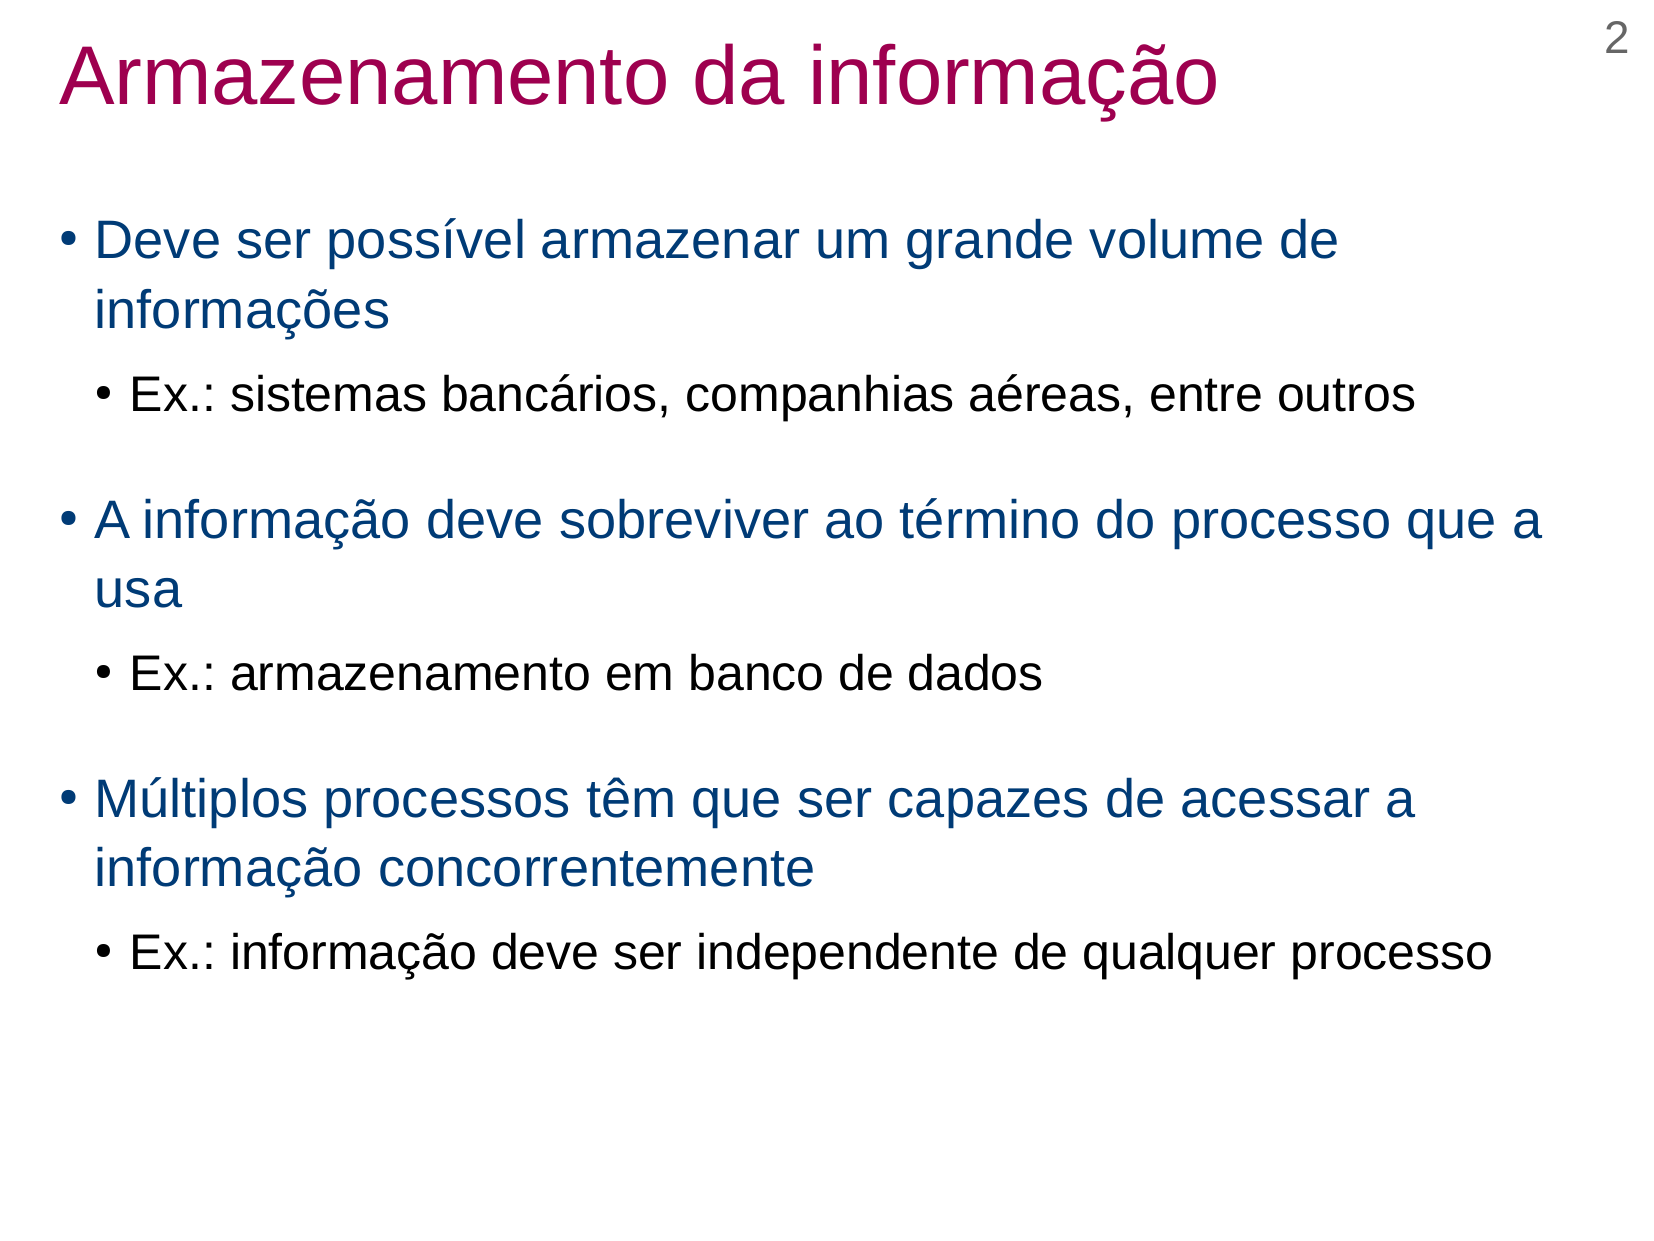

# Armazenamento da informação
2
Deve ser possível armazenar um grande volume de informações
Ex.: sistemas bancários, companhias aéreas, entre outros
A informação deve sobreviver ao término do processo que a usa
Ex.: armazenamento em banco de dados
Múltiplos processos têm que ser capazes de acessar a informação concorrentemente
Ex.: informação deve ser independente de qualquer processo